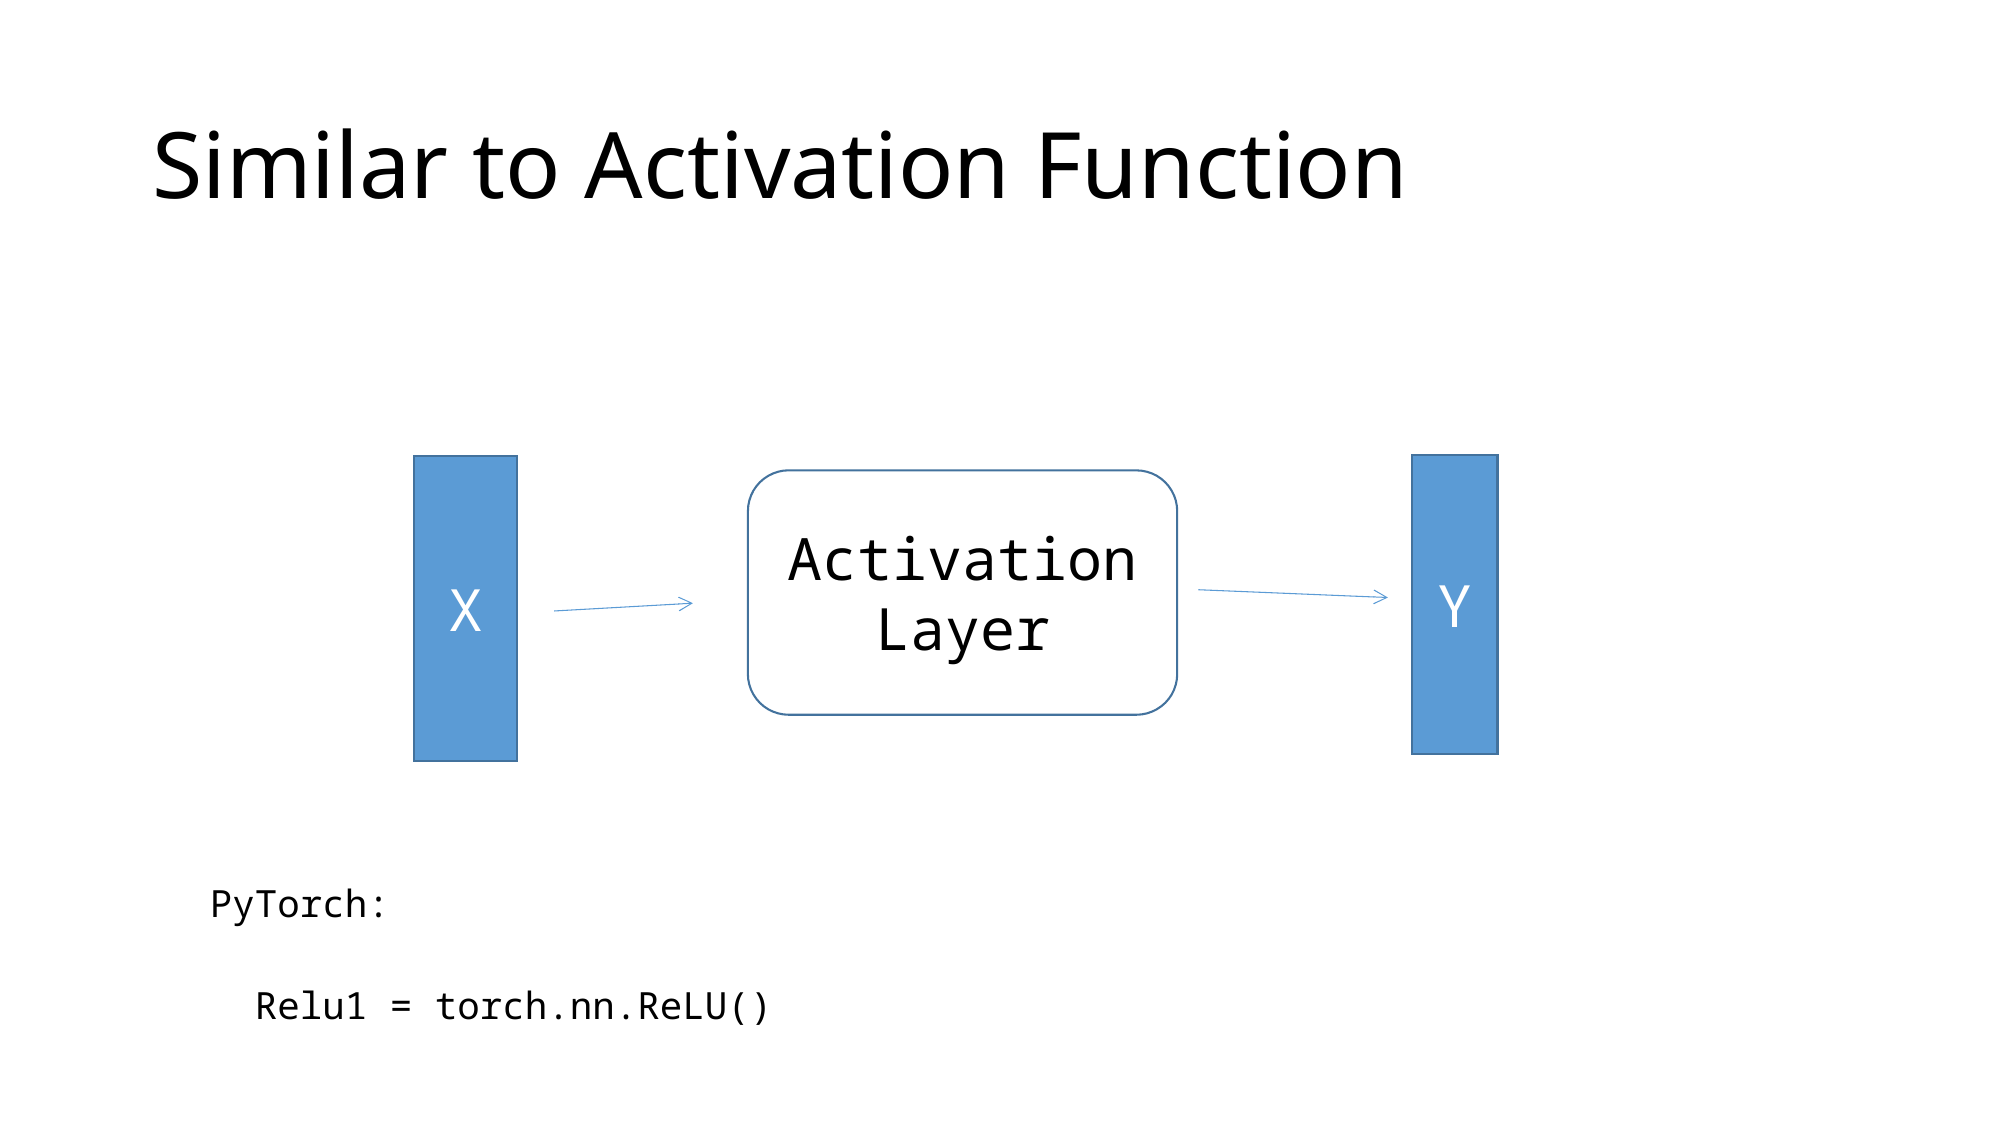

# Similar to Activation Function
Y
X
Activation
Layer
PyTorch:
 Relu1 = torch.nn.ReLU()